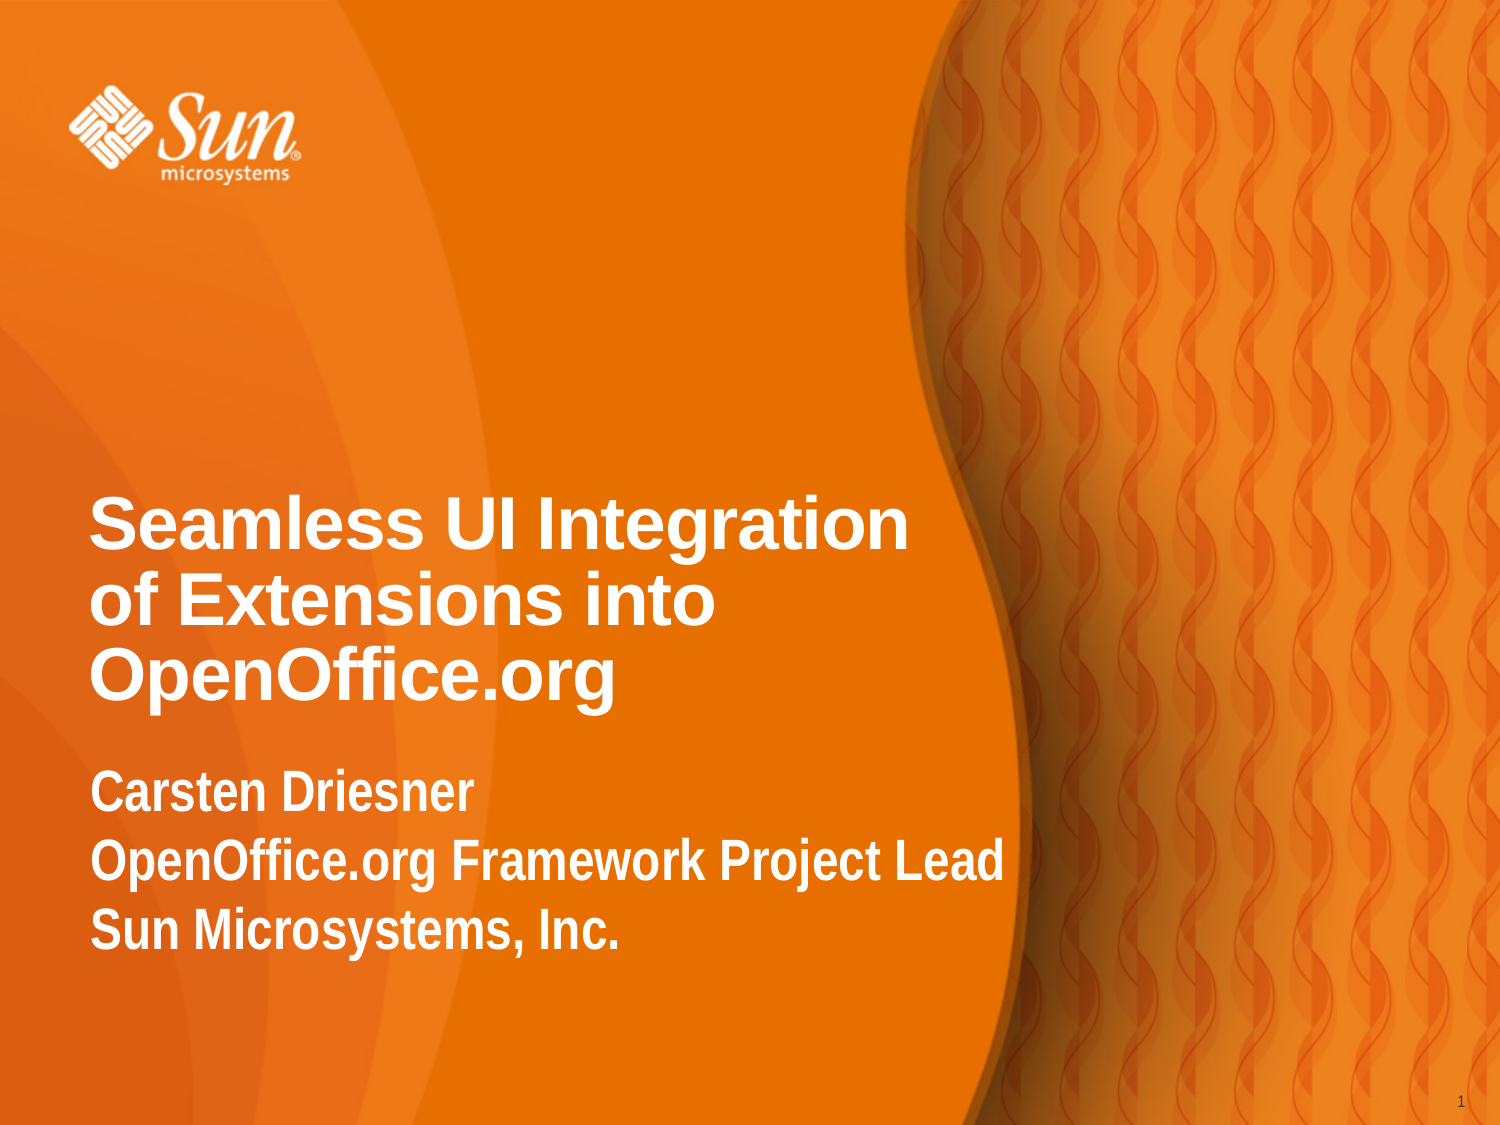

Seamless UI Integration of Extensions into OpenOffice.org
# Carsten Driesner
OpenOffice.org Framework Project Lead
Sun Microsystems, Inc.